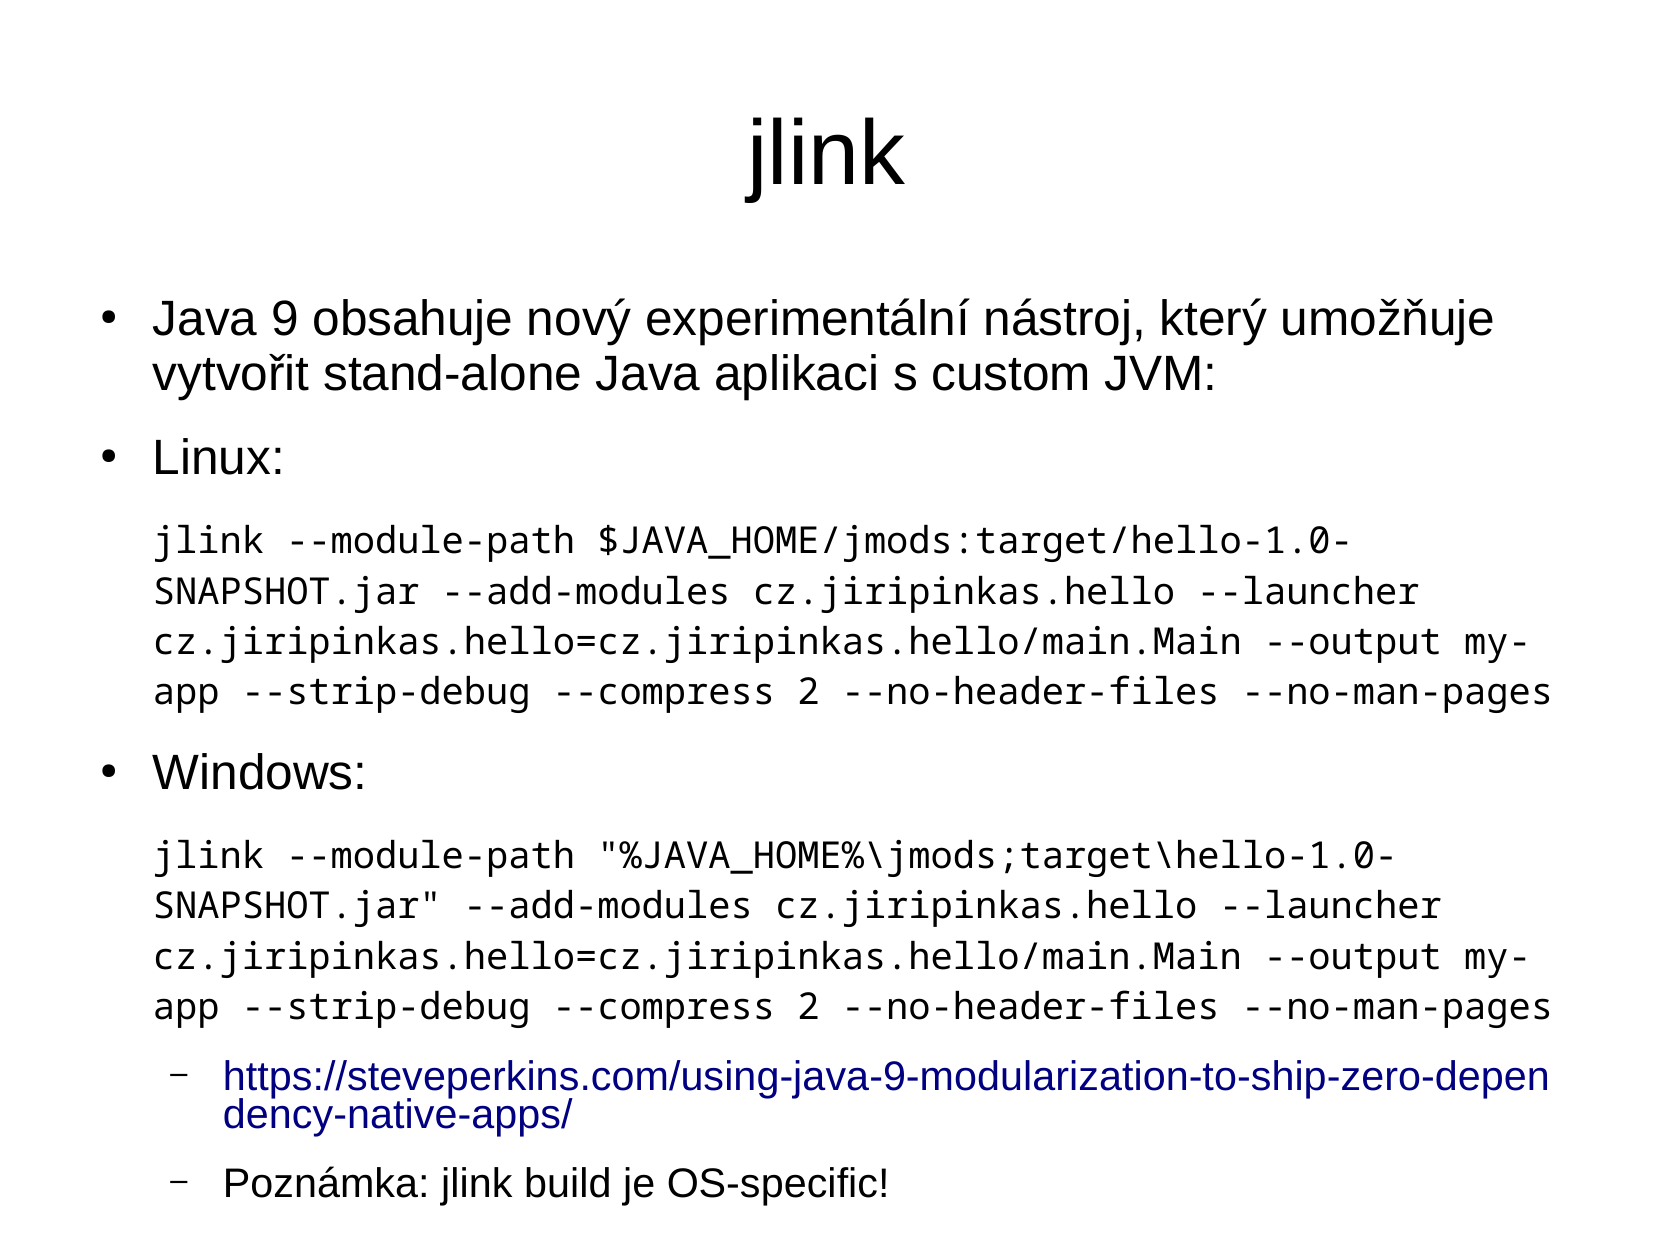

# jlink
Java 9 obsahuje nový experimentální nástroj, který umožňuje vytvořit stand-alone Java aplikaci s custom JVM:
Linux:
jlink --module-path $JAVA_HOME/jmods:target/hello-1.0-SNAPSHOT.jar --add-modules cz.jiripinkas.hello --launcher cz.jiripinkas.hello=cz.jiripinkas.hello/main.Main --output my-app --strip-debug --compress 2 --no-header-files --no-man-pages
Windows:
jlink --module-path "%JAVA_HOME%\jmods;target\hello-1.0-SNAPSHOT.jar" --add-modules cz.jiripinkas.hello --launcher cz.jiripinkas.hello=cz.jiripinkas.hello/main.Main --output my-app --strip-debug --compress 2 --no-header-files --no-man-pages
https://steveperkins.com/using-java-9-modularization-to-ship-zero-dependency-native-apps/
Poznámka: jlink build je OS-specific!